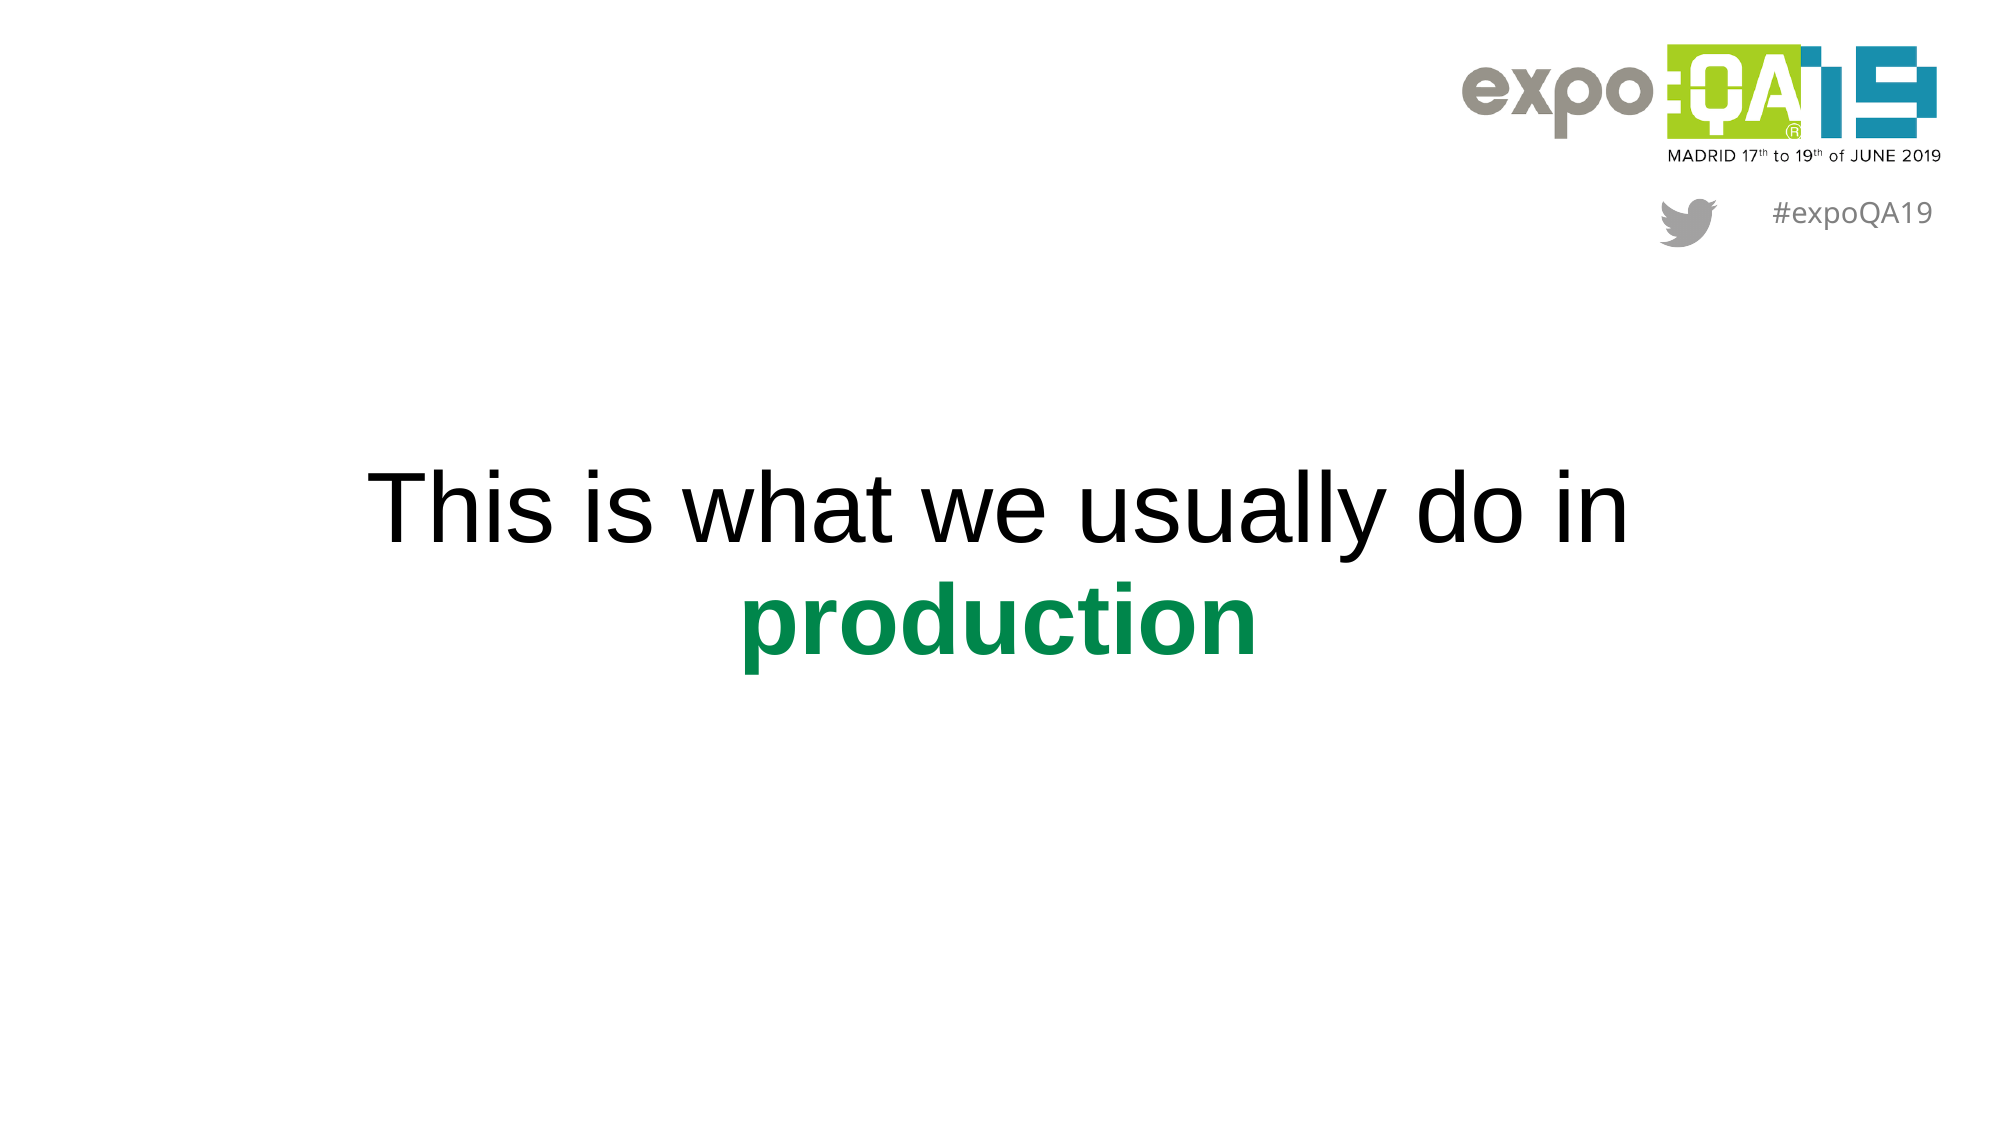

# This is what we usually do in production
@fgortazar